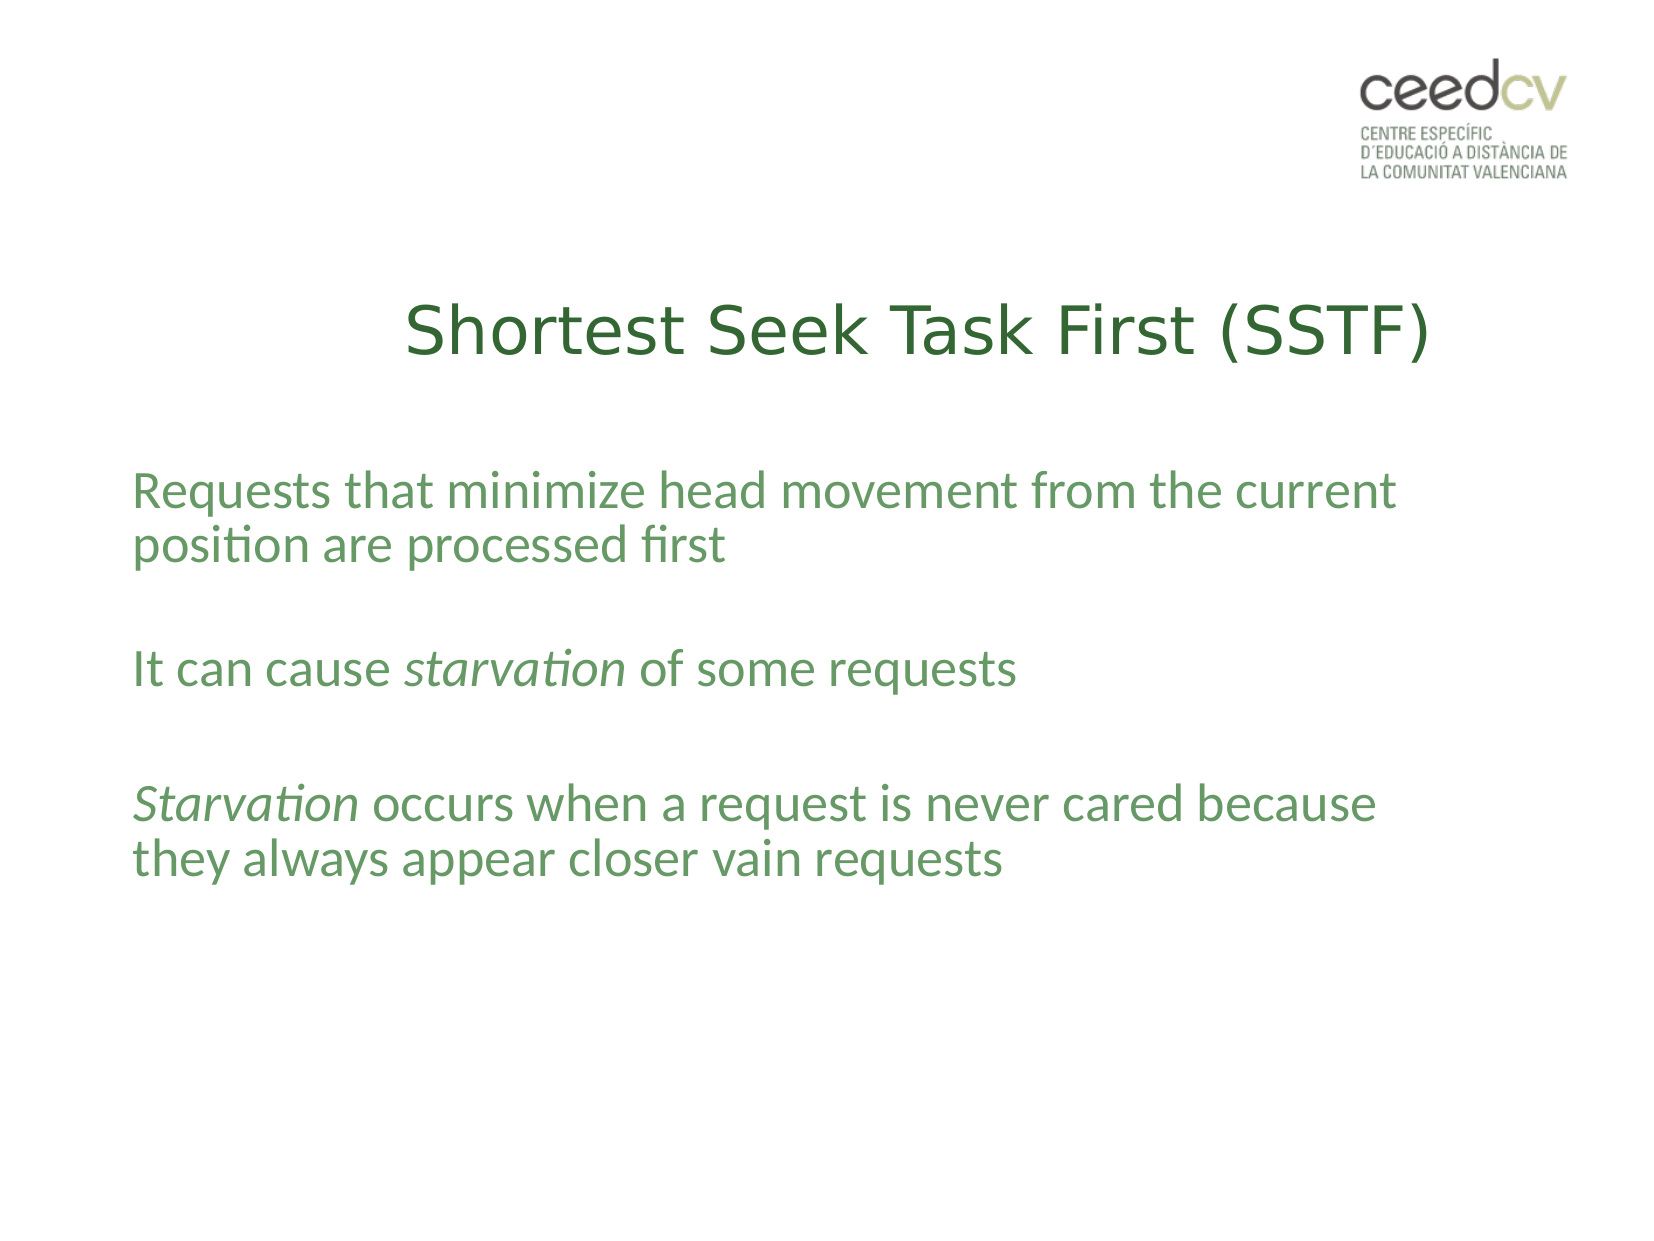

Shortest Seek Task First (SSTF)
Requests that minimize head movement from the current position are processed first
It can cause starvation of some requests
Starvation occurs when a request is never cared because they always appear closer vain requests